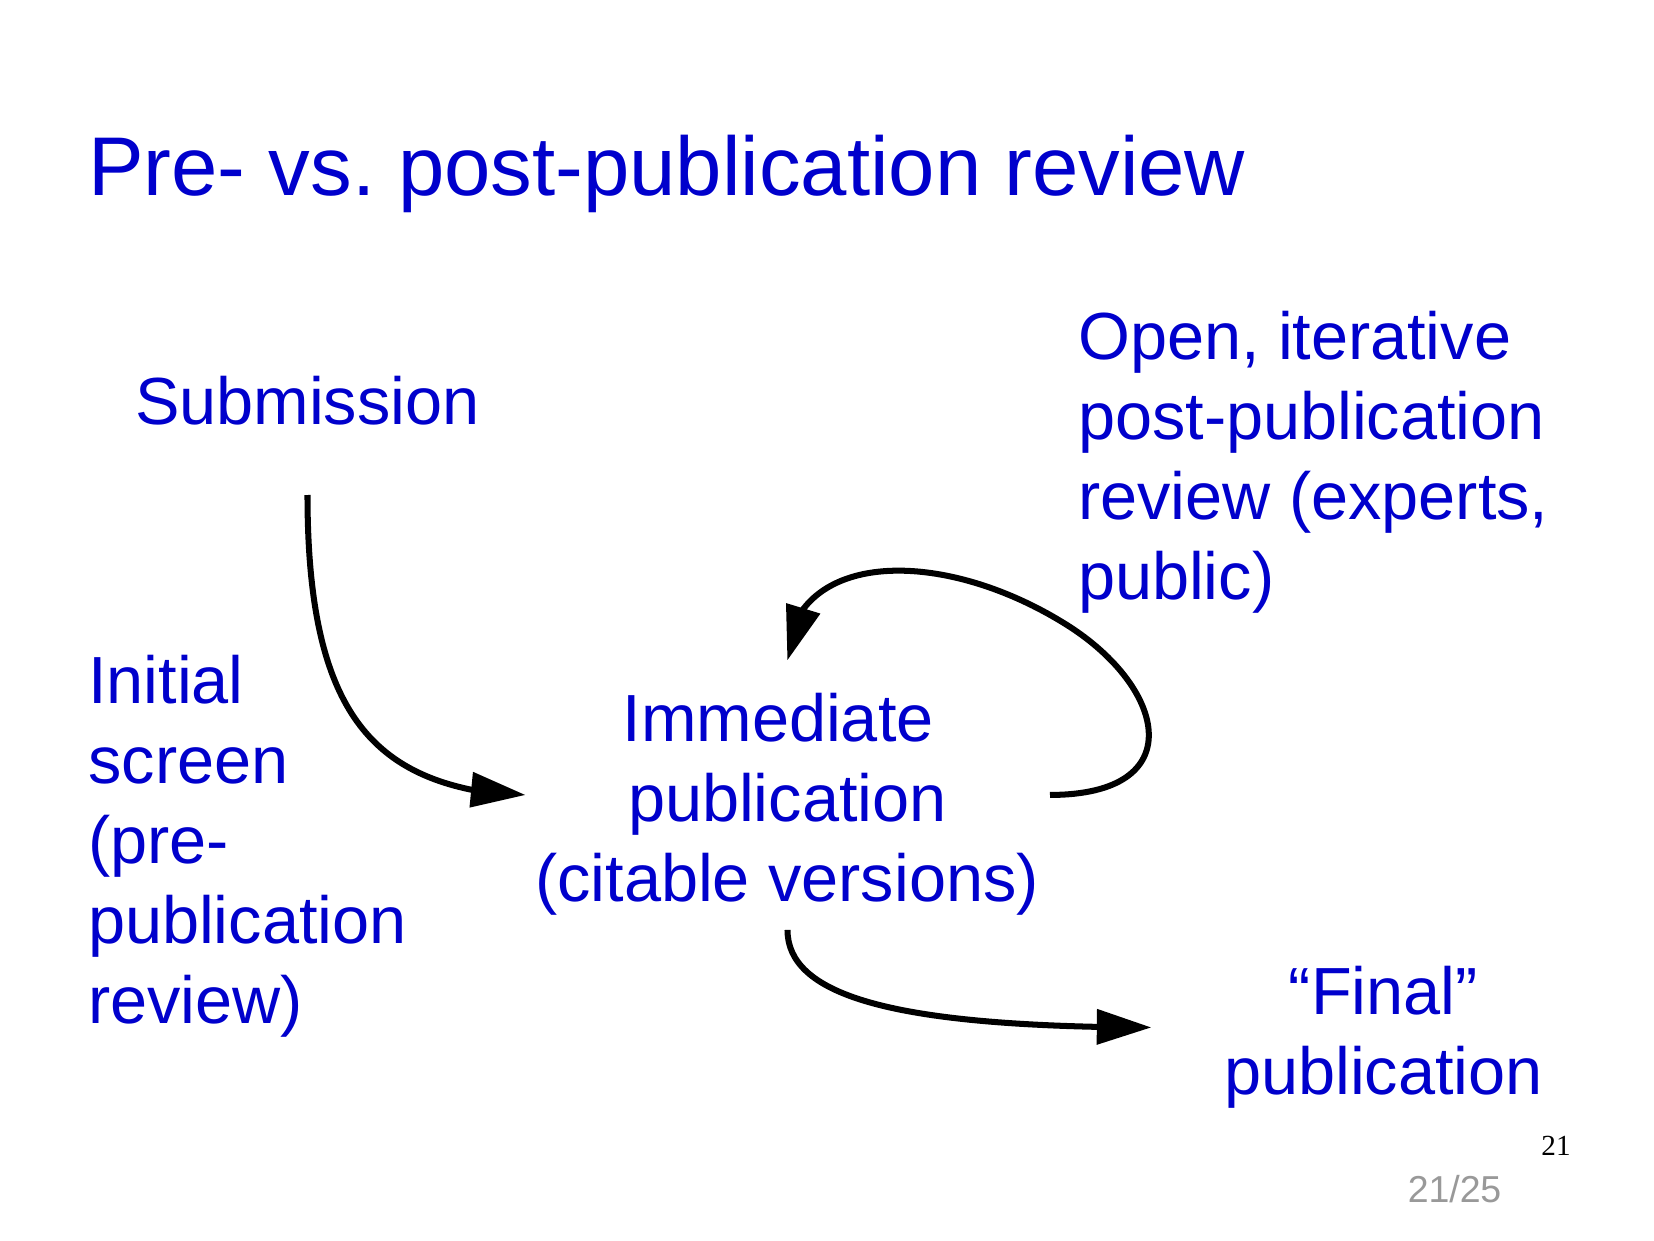

Pre- vs. post-publication review
Open, iterative
post-publication
review (experts,
public)
Submission
Initial
screen
(pre-publication review)
Immediate
publication
(citable versions)
“Final”
publication
21